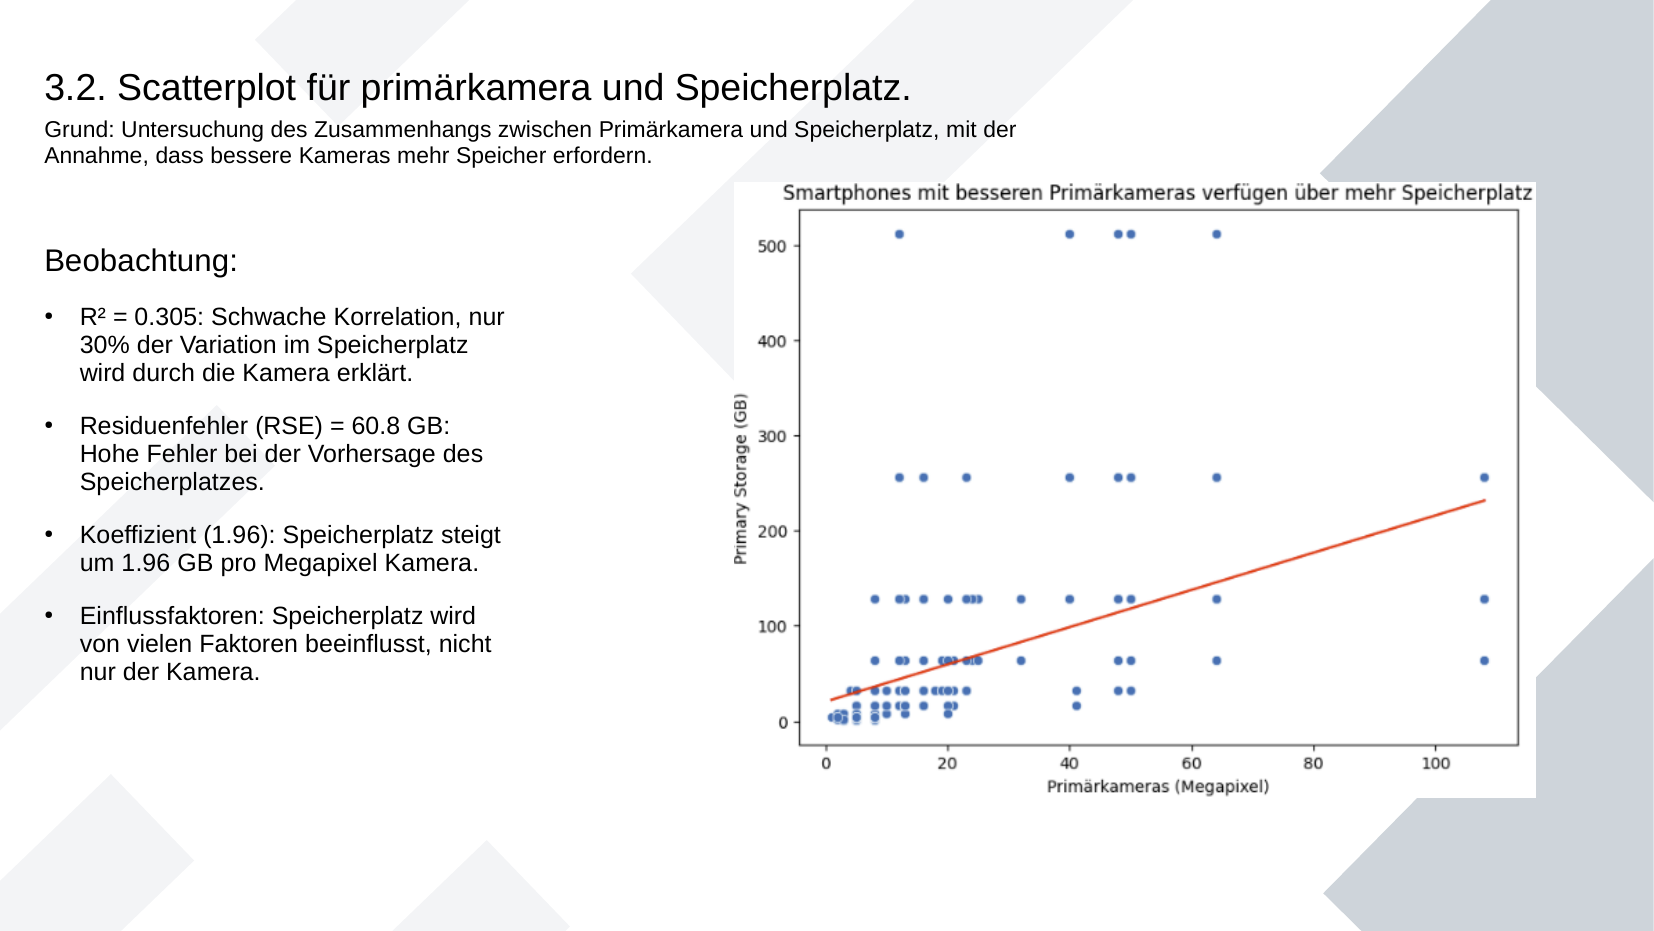

3.2. Scatterplot für primärkamera und Speicherplatz.
Grund: Untersuchung des Zusammenhangs zwischen Primärkamera und Speicherplatz, mit der Annahme, dass bessere Kameras mehr Speicher erfordern.
Beobachtung:
R² = 0.305: Schwache Korrelation, nur 30% der Variation im Speicherplatz wird durch die Kamera erklärt.
Residuenfehler (RSE) = 60.8 GB: Hohe Fehler bei der Vorhersage des Speicherplatzes.
Koeffizient (1.96): Speicherplatz steigt um 1.96 GB pro Megapixel Kamera.
Einflussfaktoren: Speicherplatz wird von vielen Faktoren beeinflusst, nicht nur der Kamera.